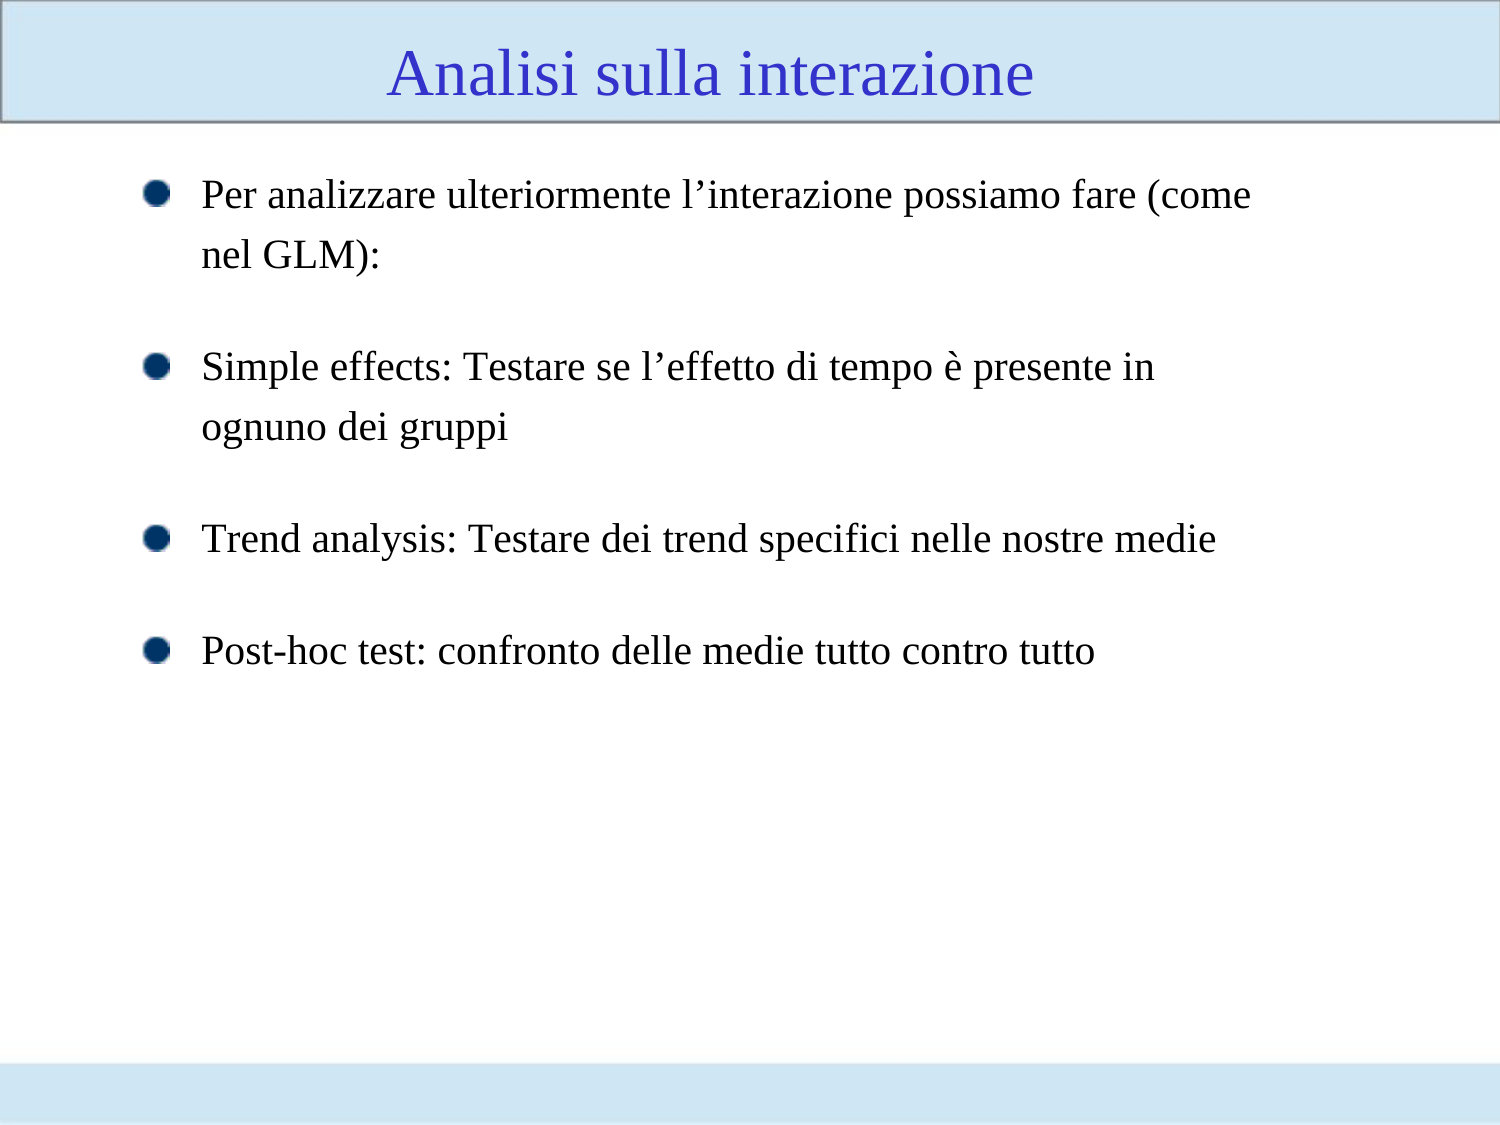

# Analisi sulla interazione
Per analizzare ulteriormente l’interazione possiamo fare (come nel GLM):
Simple effects: Testare se l’effetto di tempo è presente in ognuno dei gruppi
Trend analysis: Testare dei trend specifici nelle nostre medie
Post-hoc test: confronto delle medie tutto contro tutto